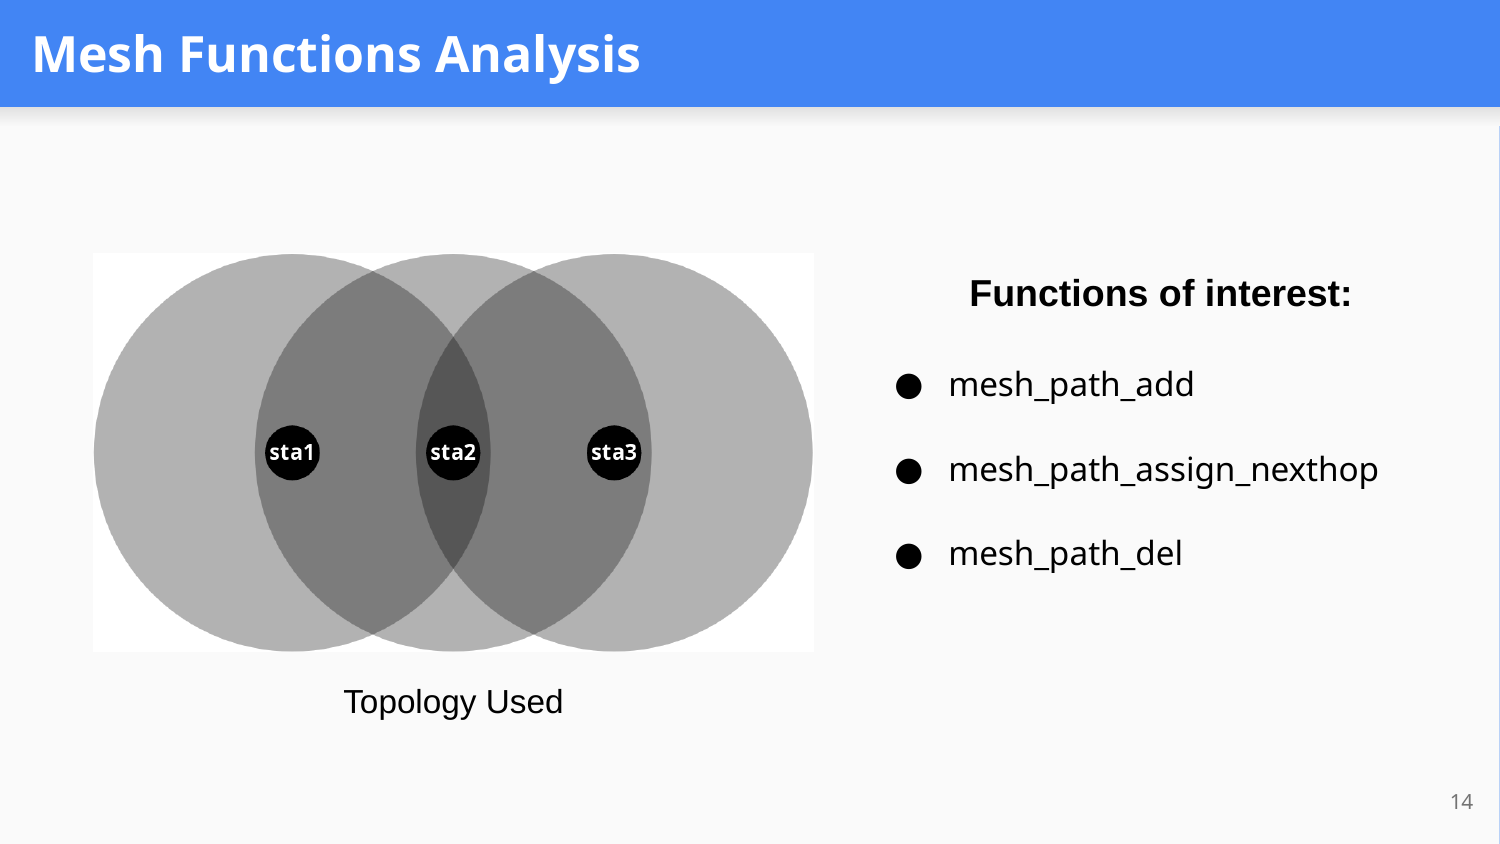

# Mesh Functions Analysis
Functions of interest:
mesh_path_add
mesh_path_assign_nexthop
mesh_path_del
Topology Used